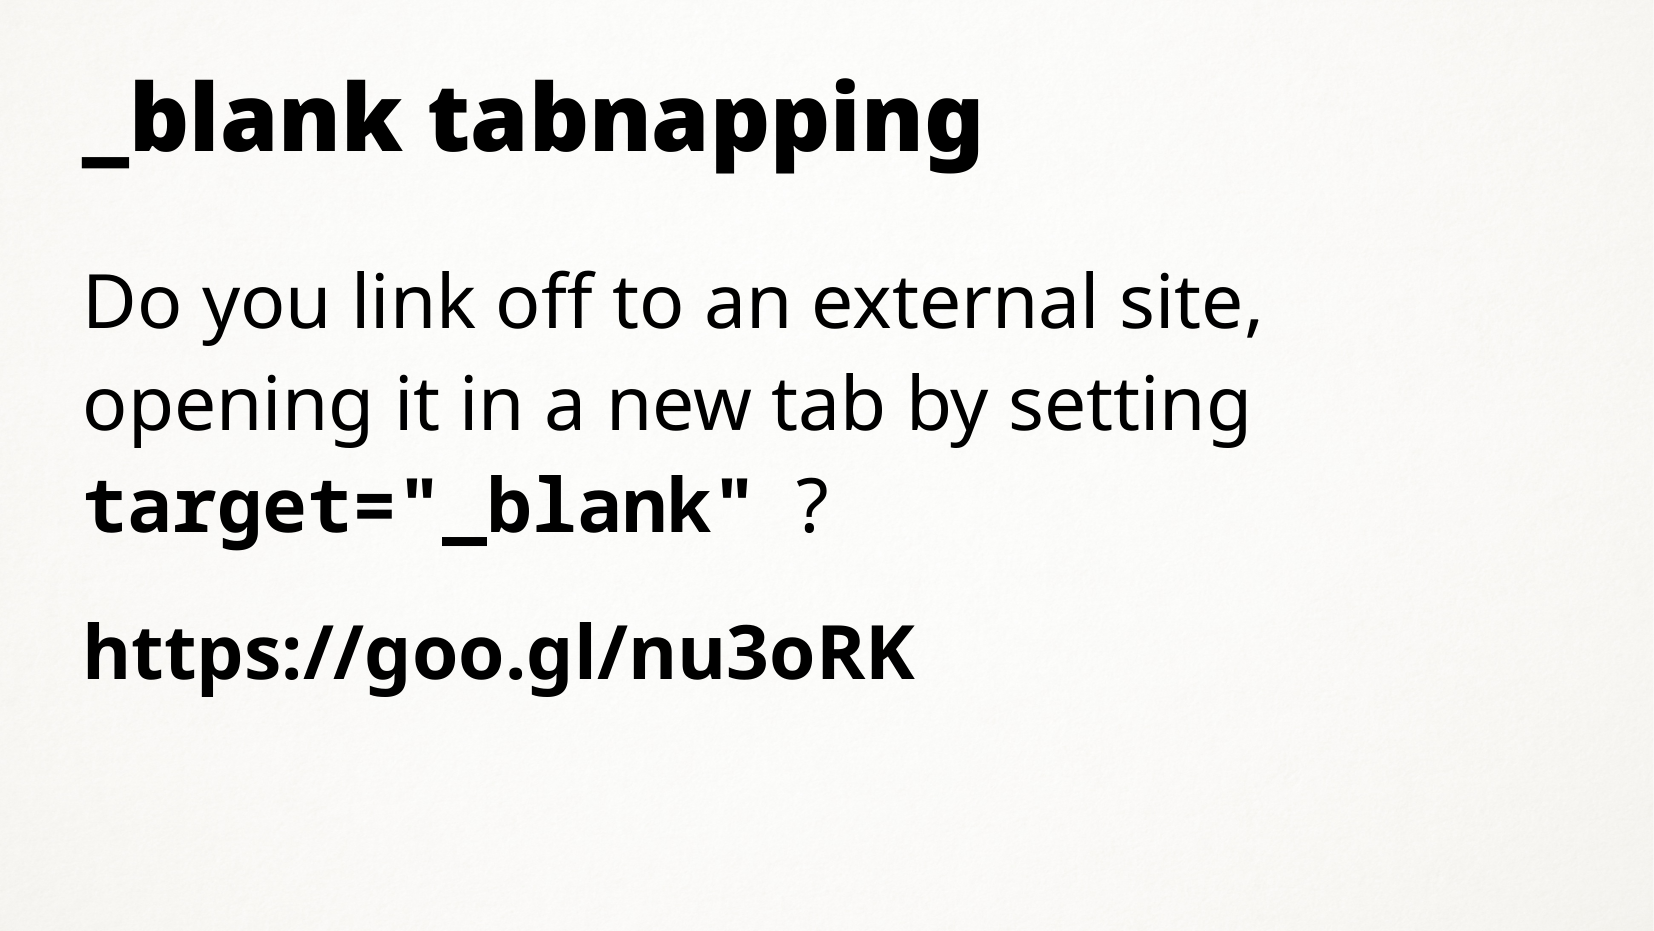

# _blank tabnapping
Do you link off to an external site, opening it in a new tab by setting target="_blank" ?
https://goo.gl/nu3oRK